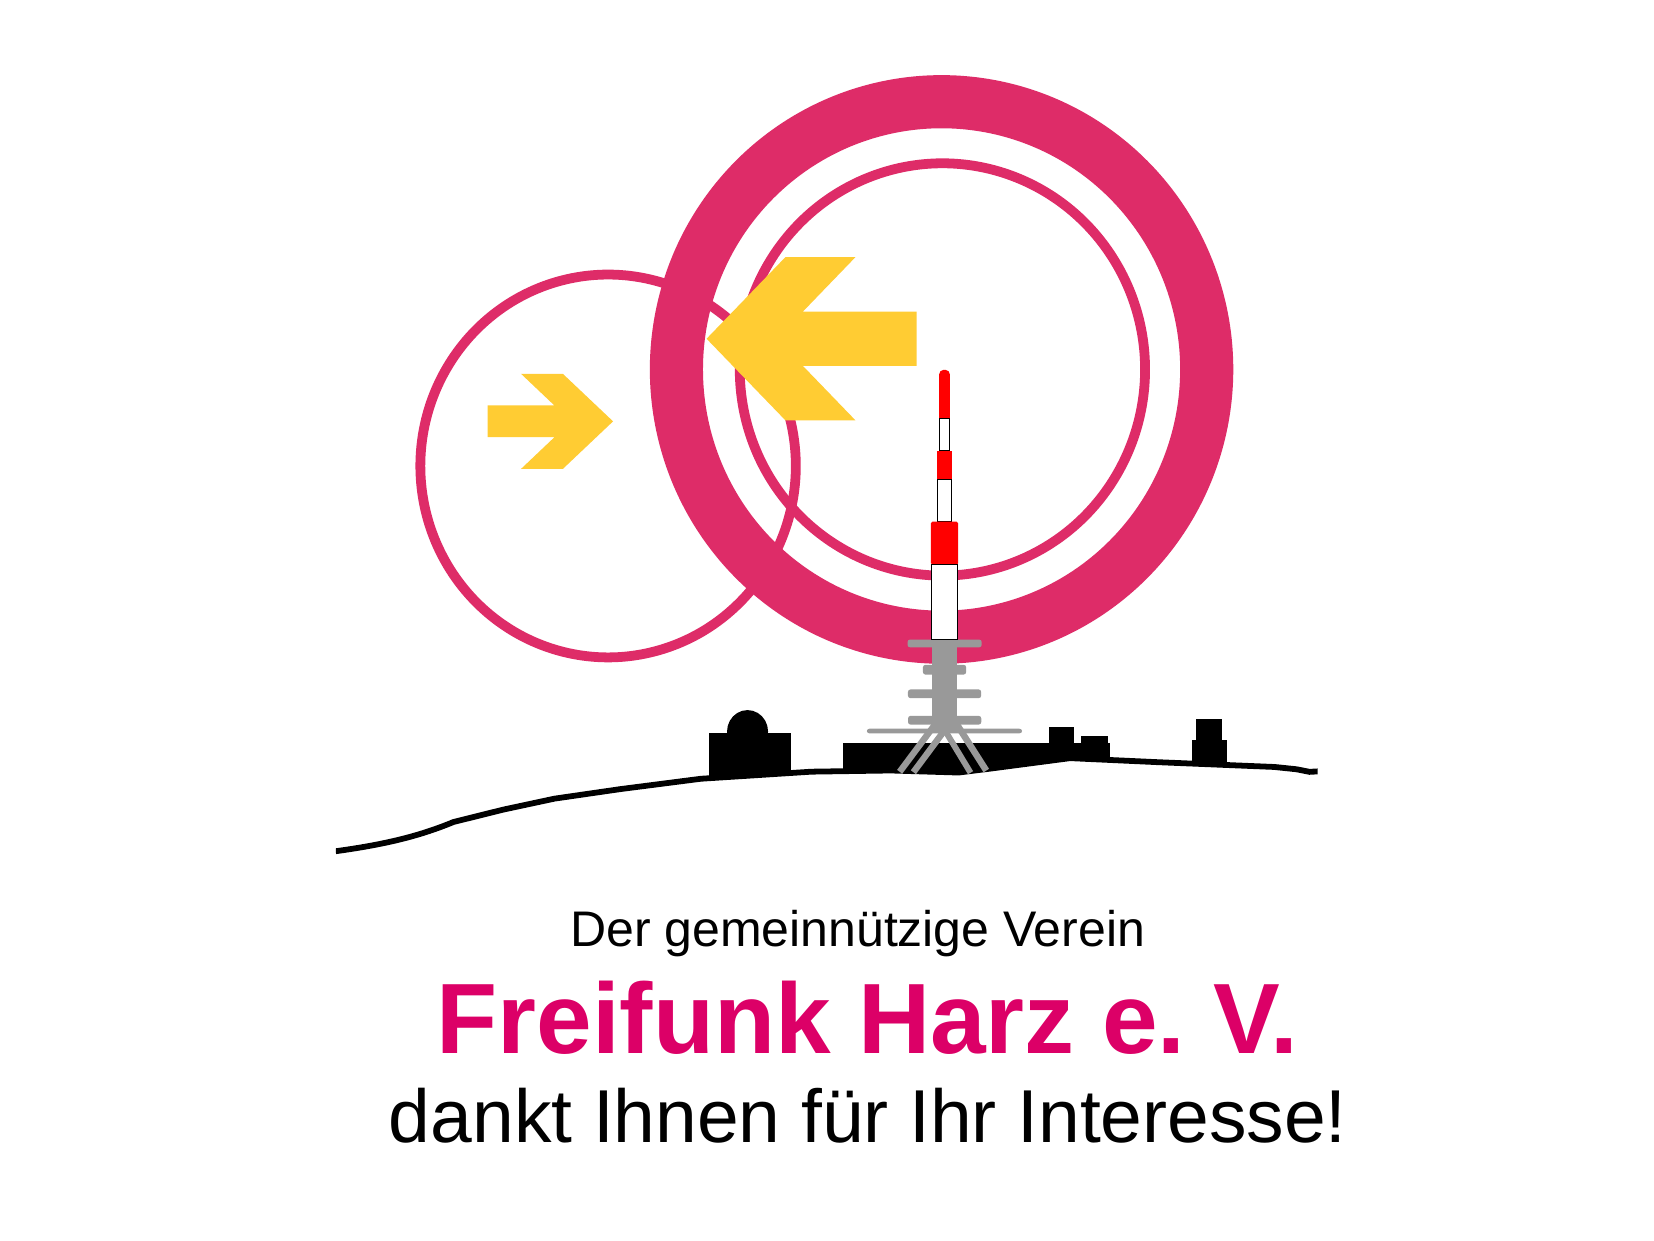

# Der gemeinnützige Verein
Freifunk Harz e. V.
dankt Ihnen für Ihr Interesse!